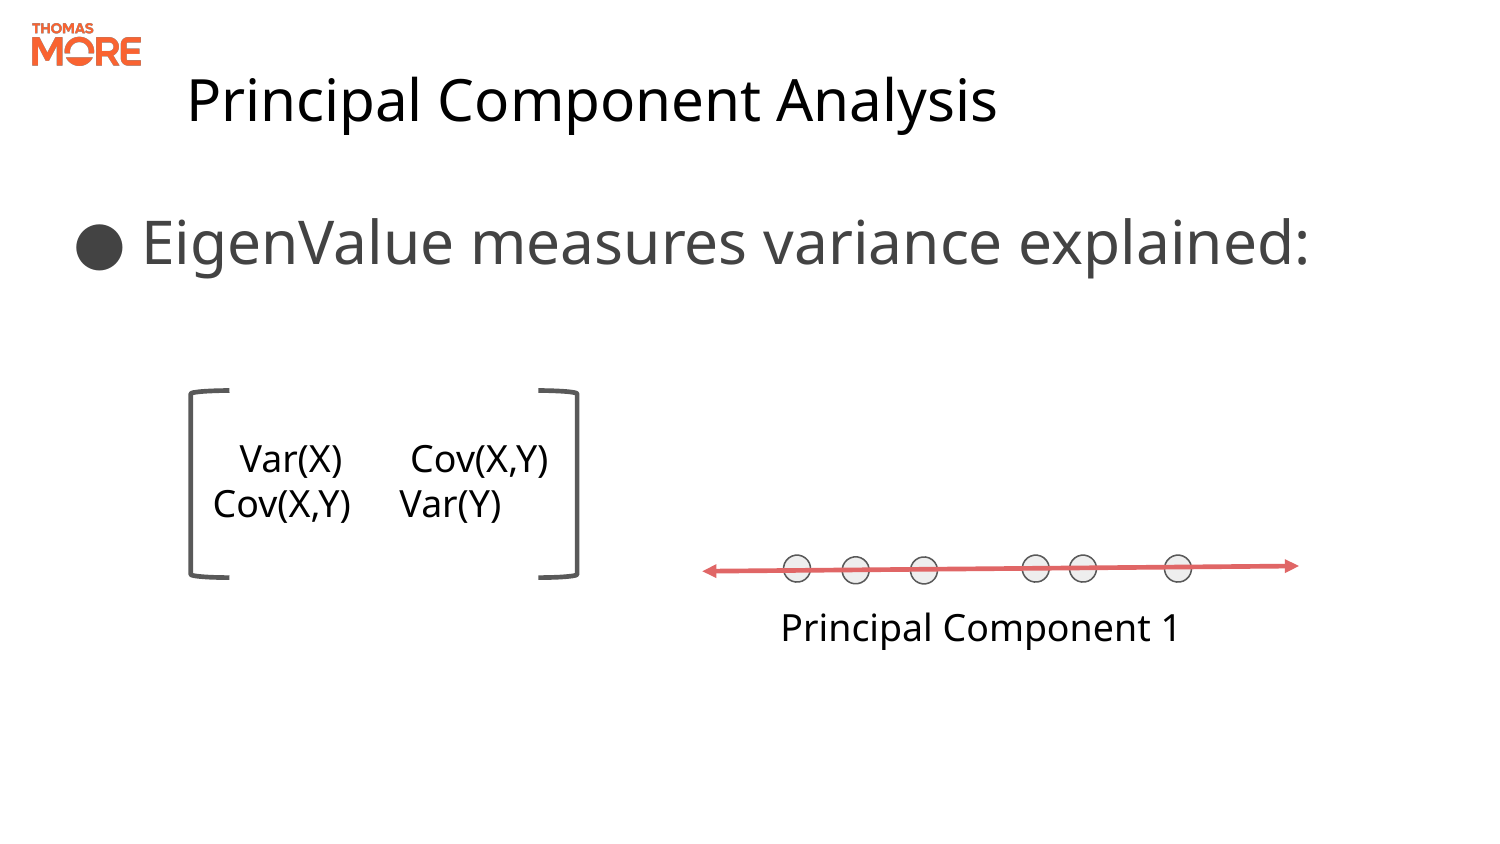

# Principal Component Analysis
EigenValue measures variance explained:
Var(X) Cov(X,Y)
 Cov(X,Y) Var(Y)
Principal Component 1